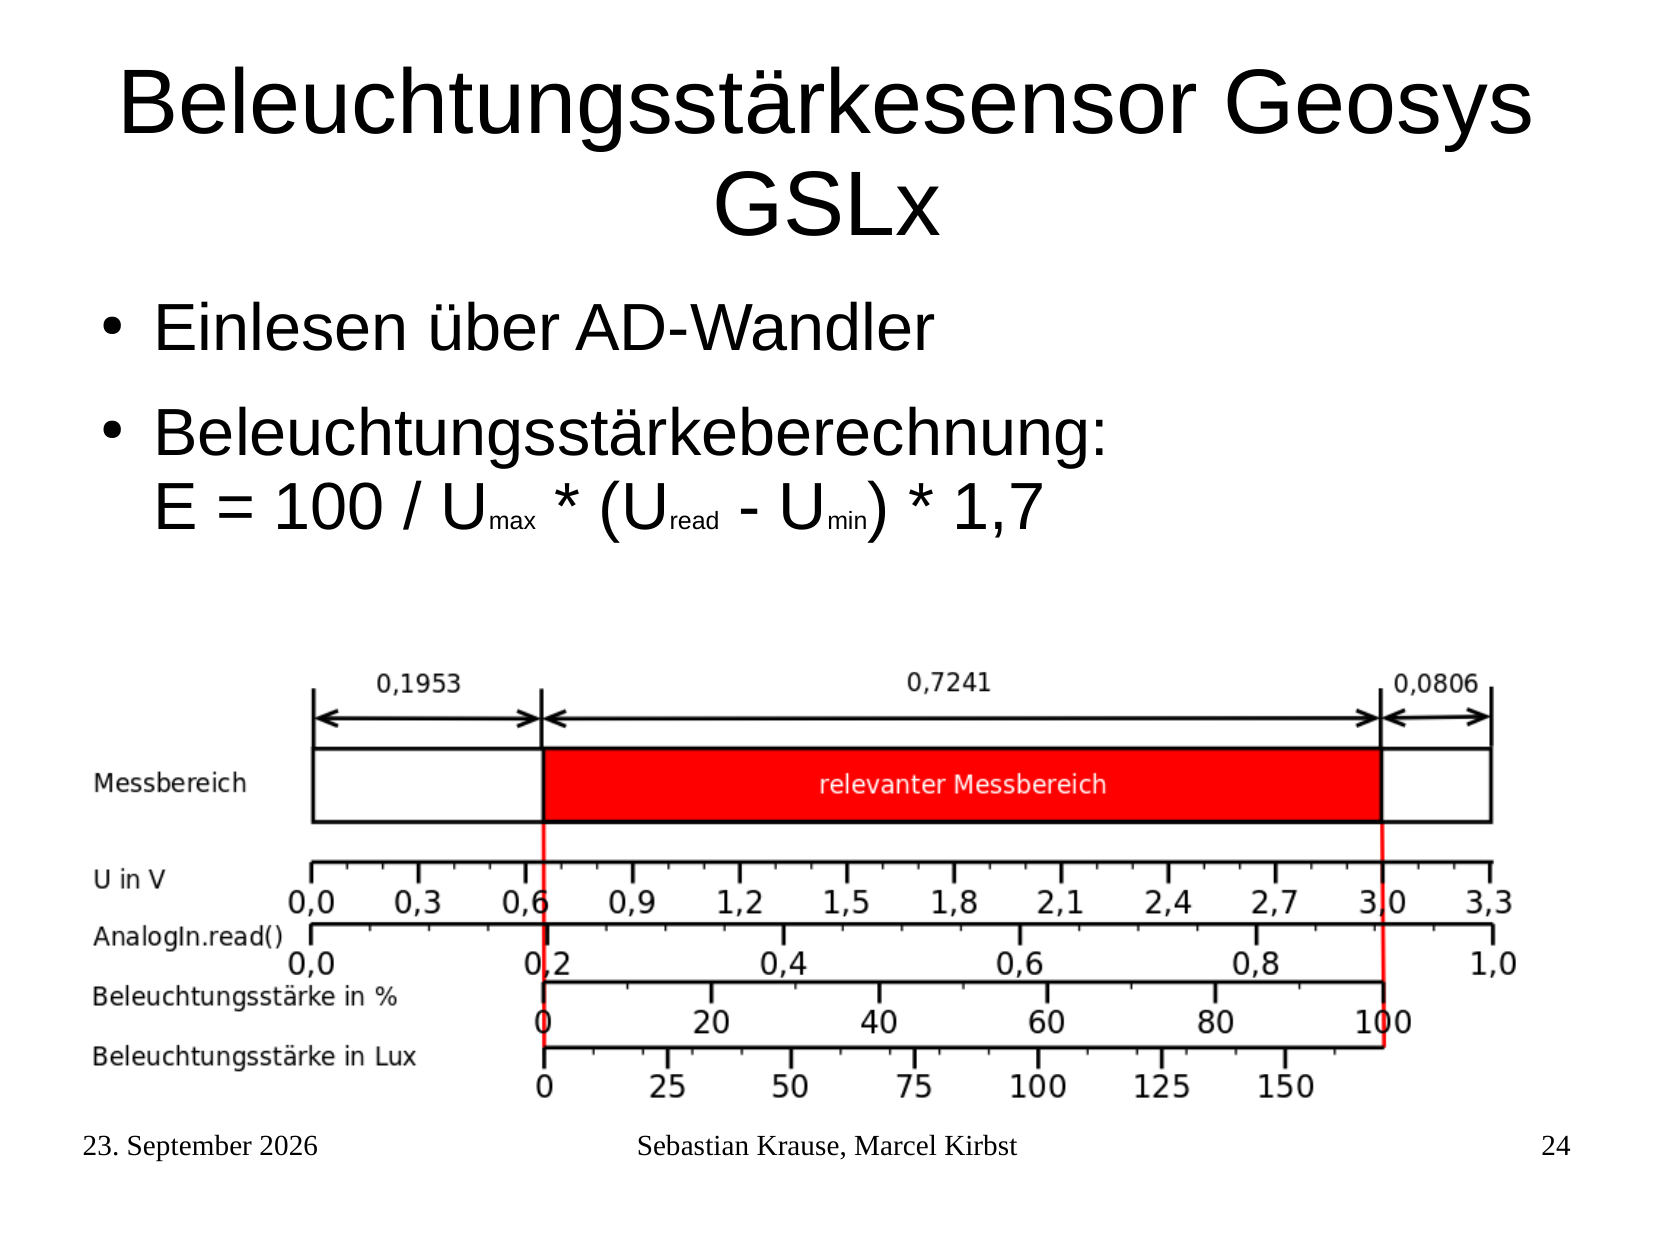

# Beleuchtungsstärkesensor Geosys GSLx
Einlesen über AD-Wandler
Beleuchtungsstärkeberechnung:
E = 100 / Umax * (Uread - Umin) * 1,7
Sebastian Krause, Marcel Kirbst
24